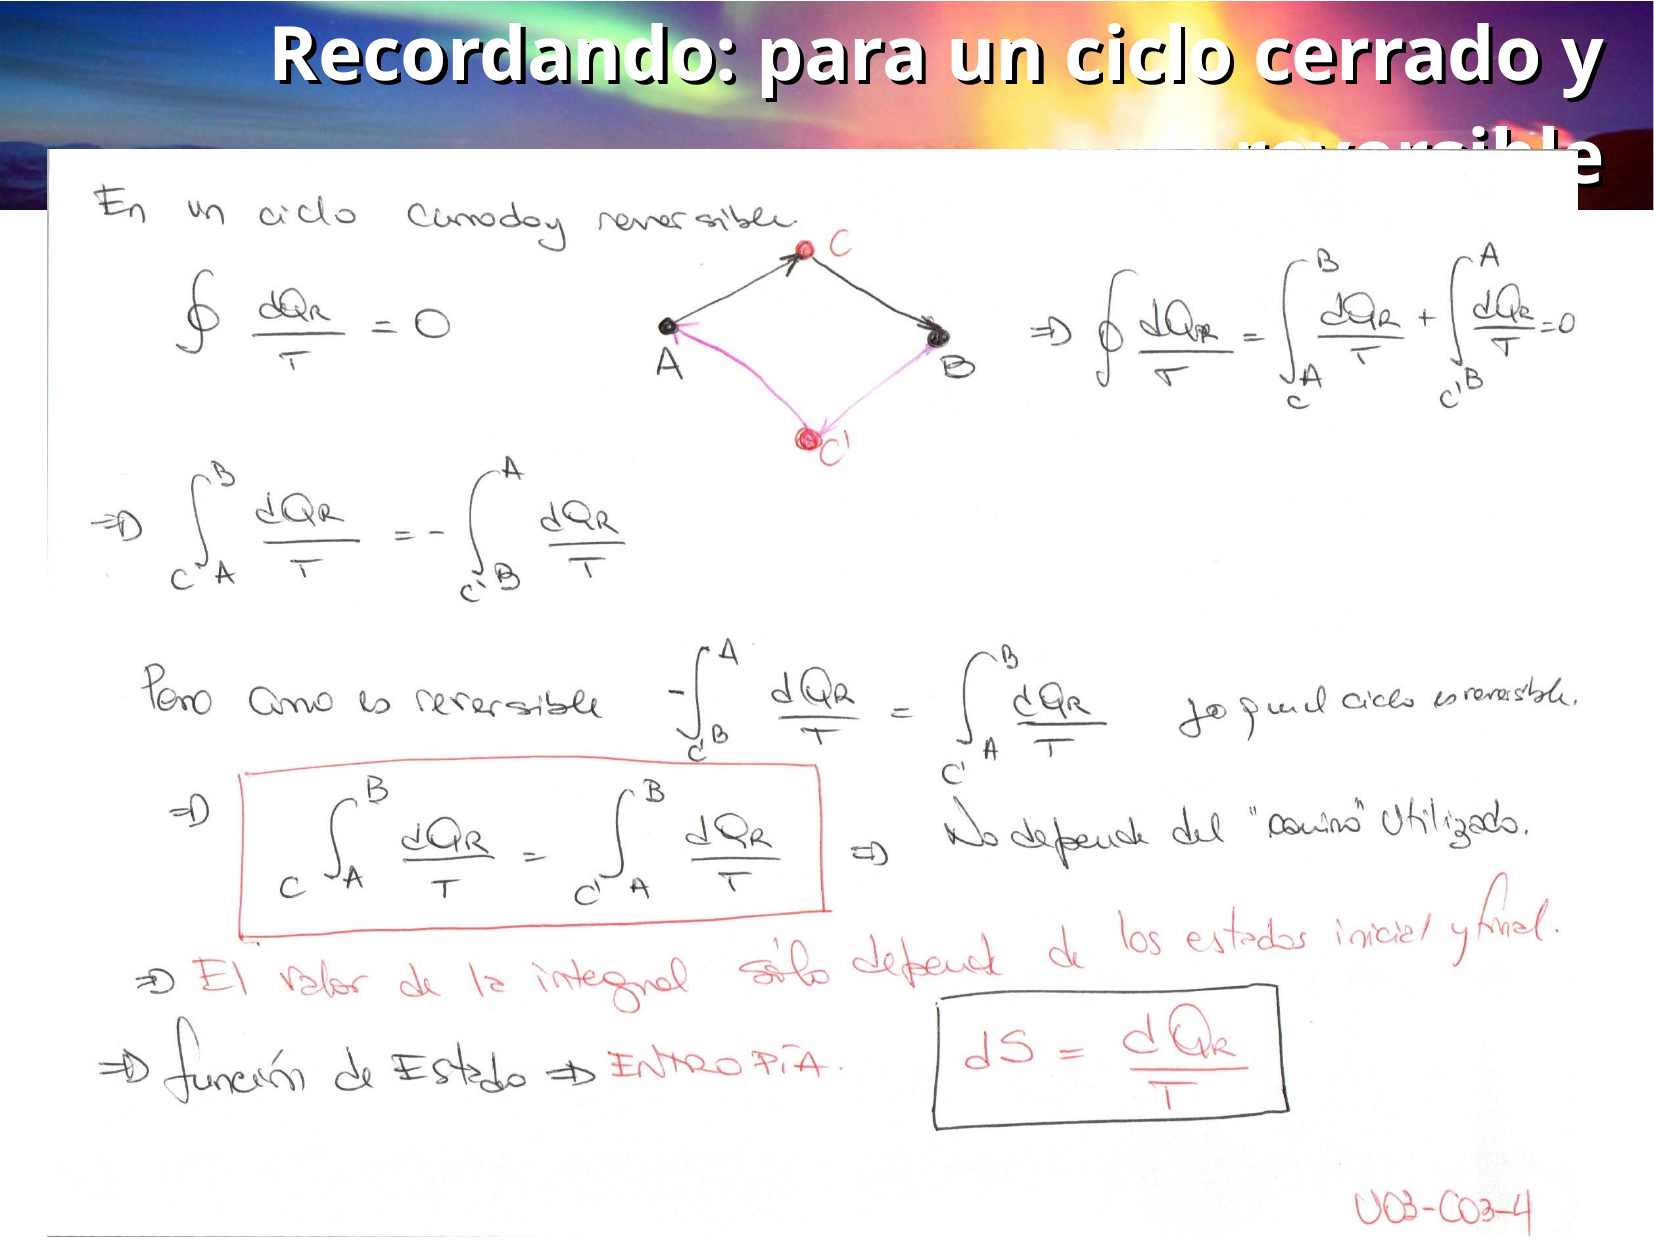

# Recordando: para un ciclo cerrado y reversible
May 02, 2019
H. Asorey - F3B 2019
17